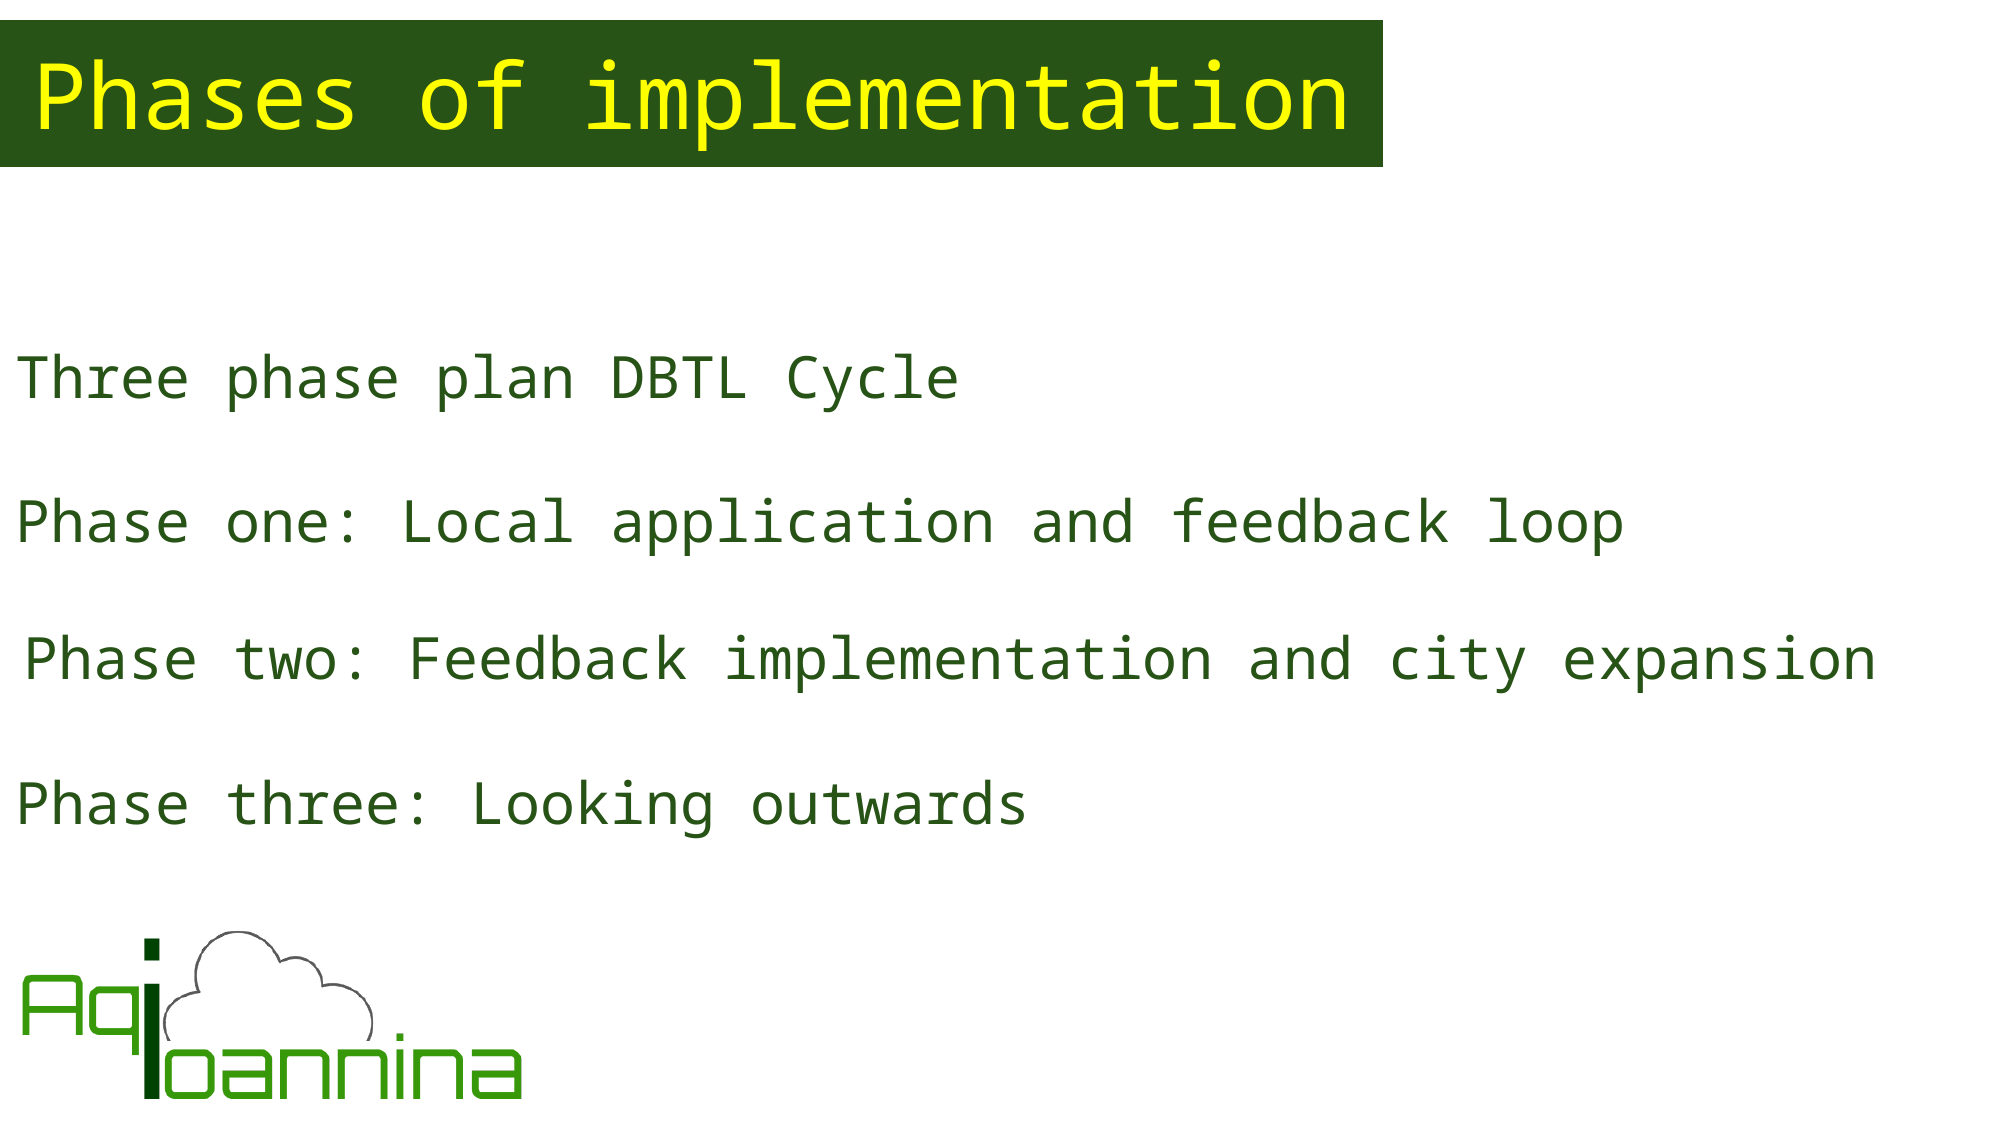

Phases of implementation
Three phase plan DBTL Cycle
Phase one: Local application and feedback loop
Phase two: Feedback implementation and city expansion
Phase three: Looking outwards